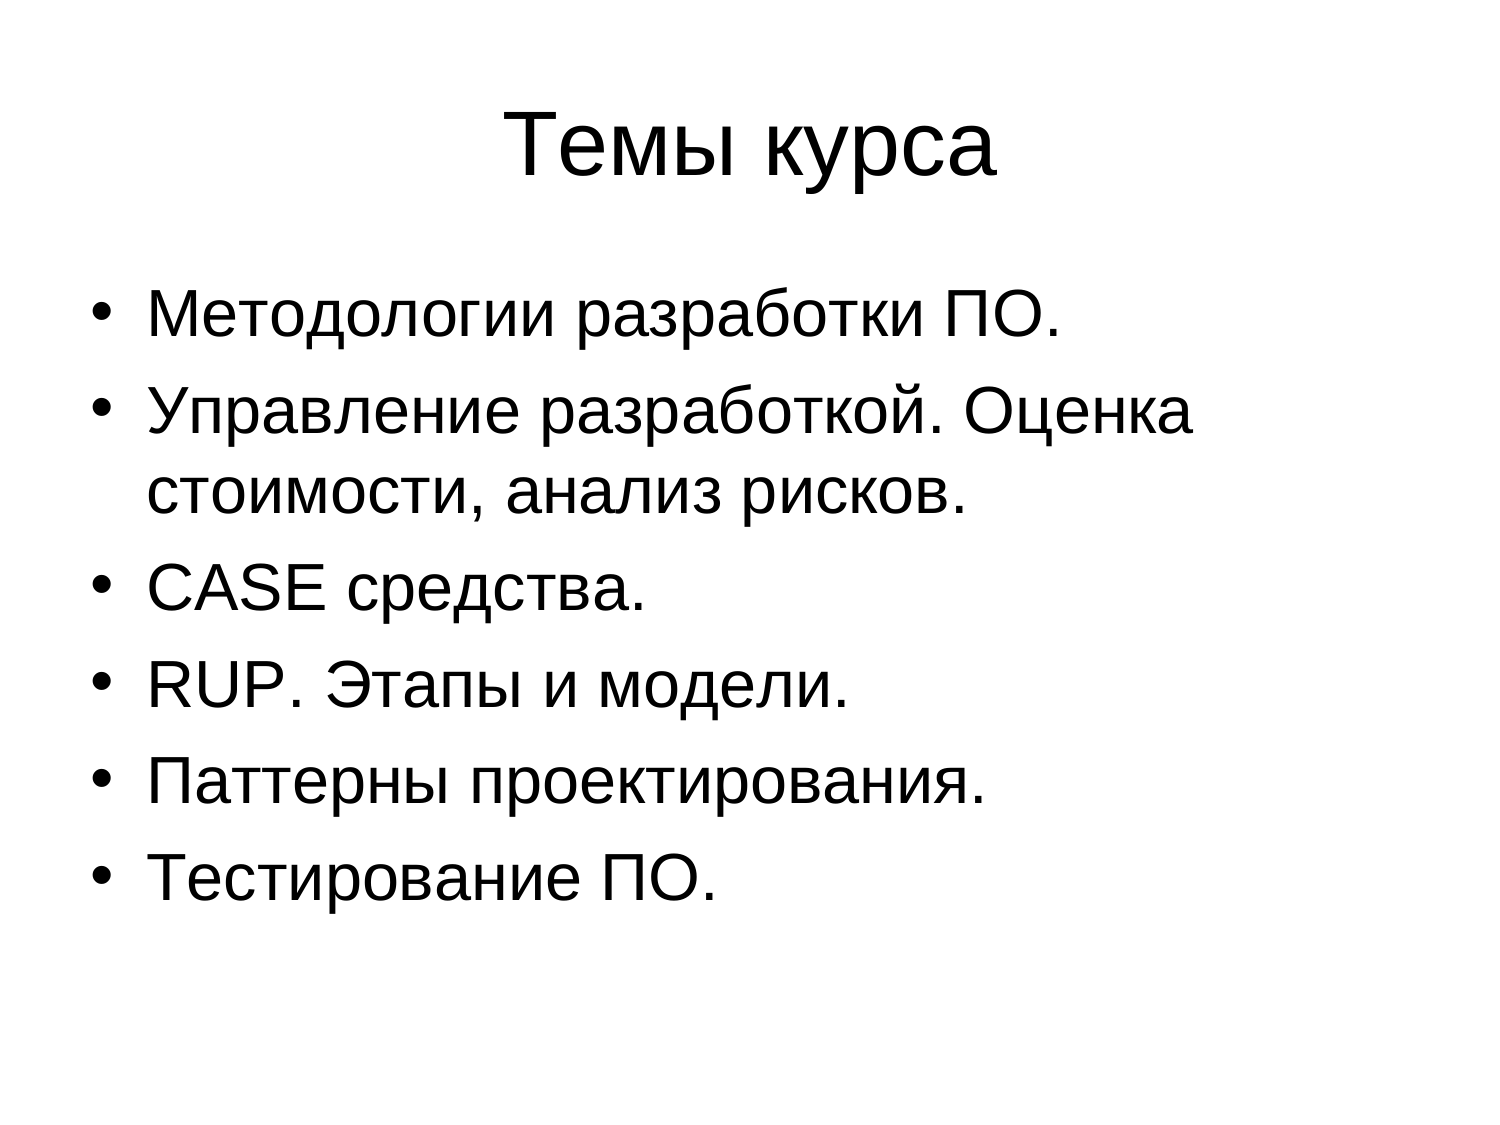

# Темы курса
Методологии разработки ПО.
Управление разработкой. Оценка стоимости, анализ рисков.
CASE средства.
RUP. Этапы и модели.
Паттерны проектирования.
Тестирование ПО.